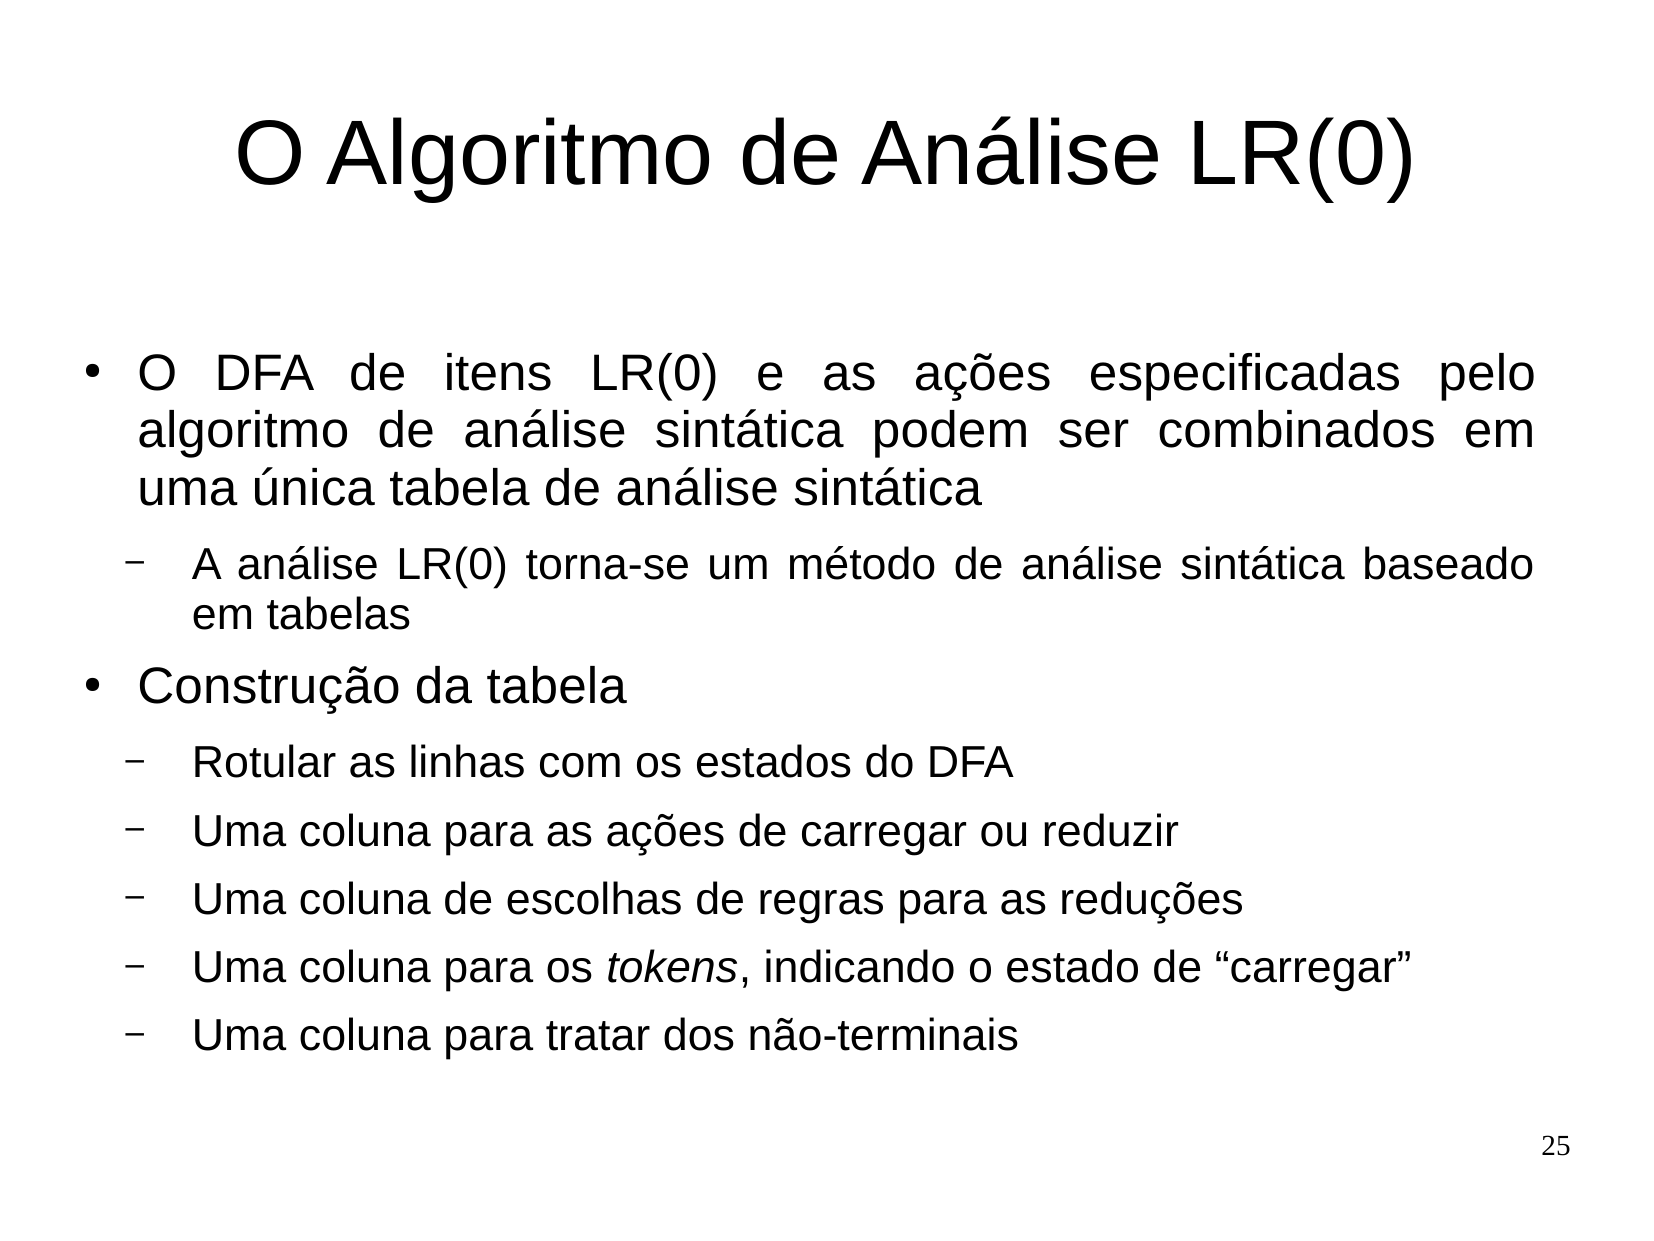

# O Algoritmo de Análise LR(0)
O DFA de itens LR(0) e as ações especificadas pelo algoritmo de análise sintática podem ser combinados em uma única tabela de análise sintática
A análise LR(0) torna-se um método de análise sintática baseado em tabelas
Construção da tabela
Rotular as linhas com os estados do DFA
Uma coluna para as ações de carregar ou reduzir
Uma coluna de escolhas de regras para as reduções
Uma coluna para os tokens, indicando o estado de “carregar”
Uma coluna para tratar dos não-terminais
25